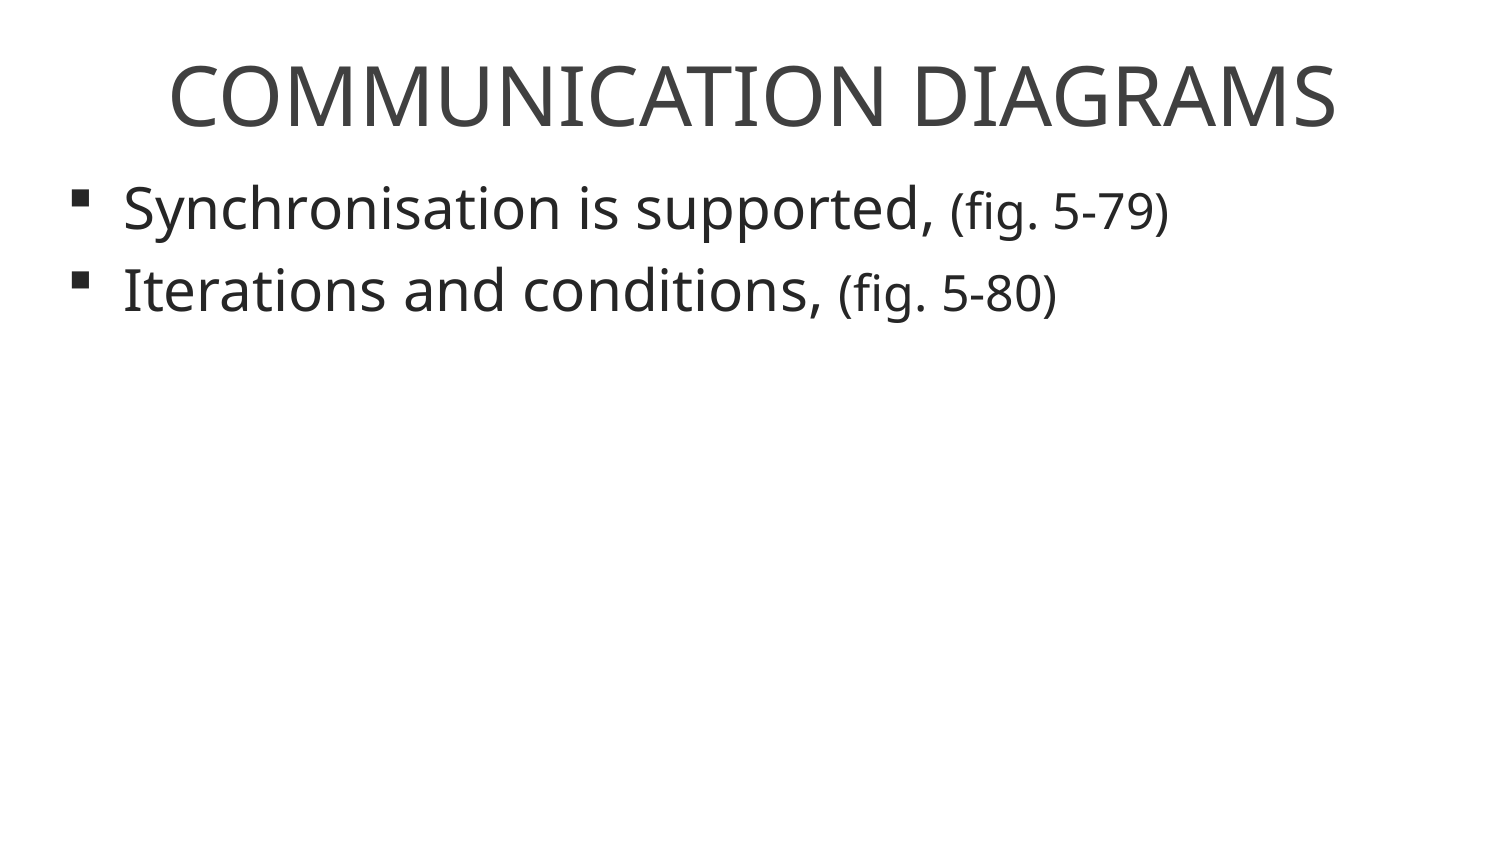

# Communication diagrams
Synchronisation is supported, (fig. 5-79)
Iterations and conditions, (fig. 5-80)